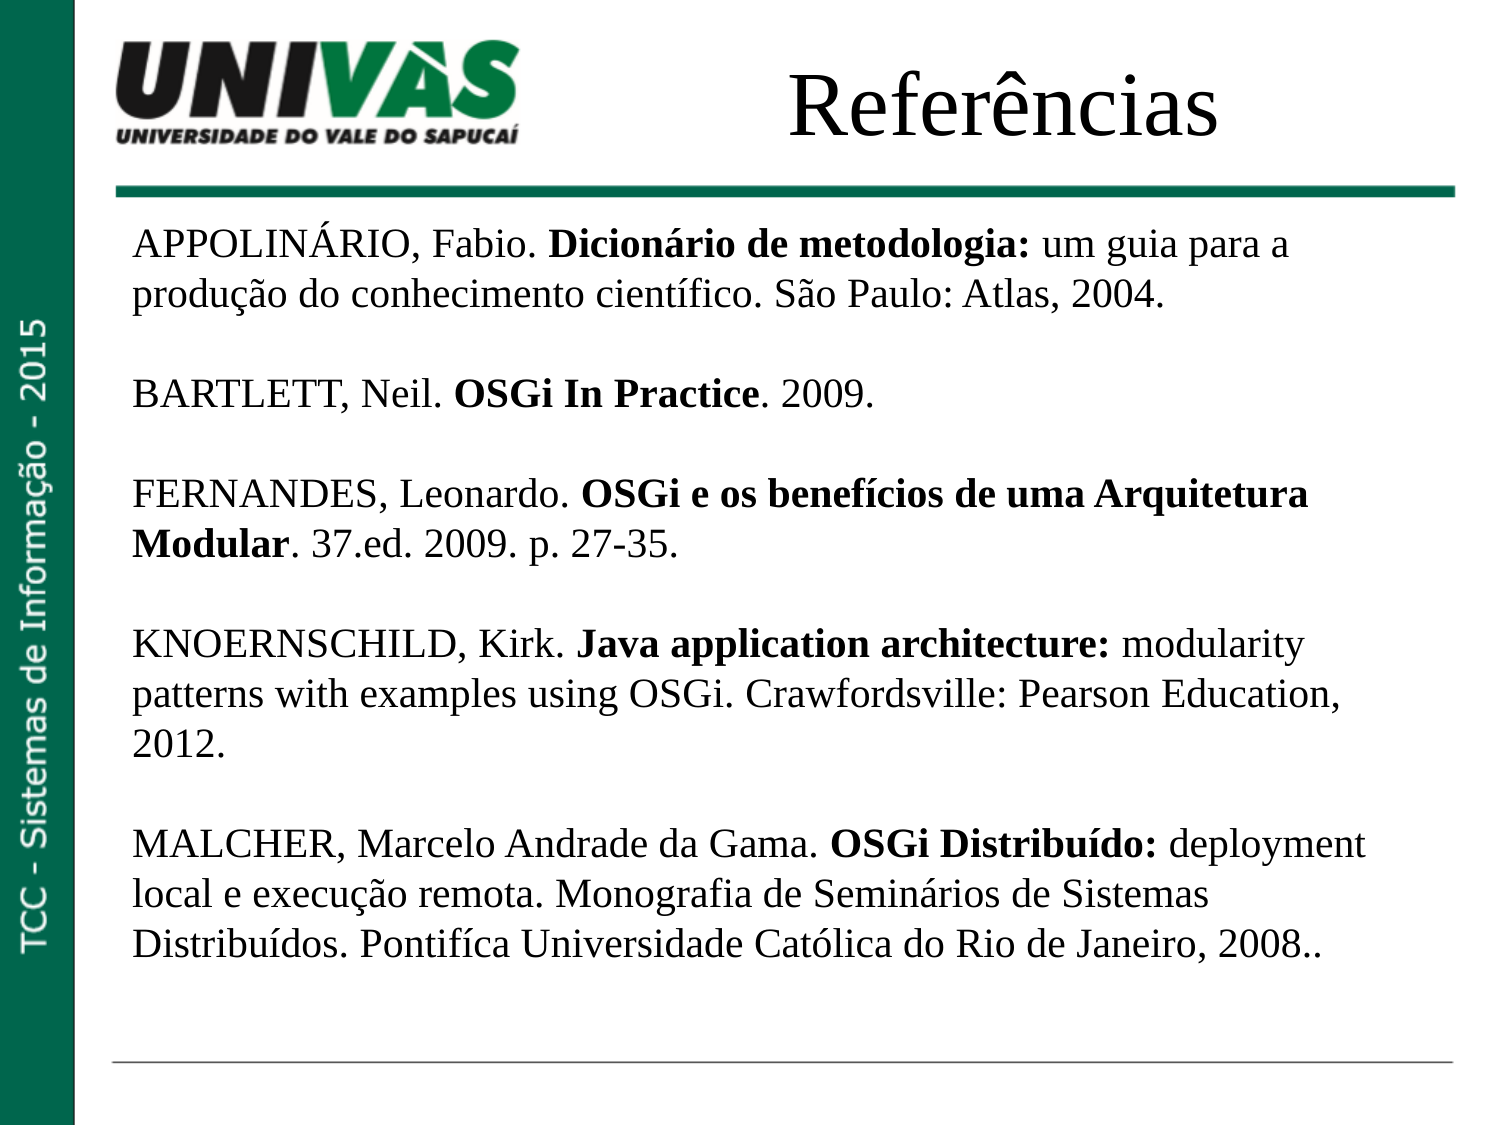

# Referências
APPOLINÁRIO, Fabio. Dicionário de metodologia: um guia para a produção do conhecimento científico. São Paulo: Atlas, 2004.
BARTLETT, Neil. OSGi In Practice. 2009.
FERNANDES, Leonardo. OSGi e os benefícios de uma Arquitetura Modular. 37.ed. 2009. p. 27-35.
KNOERNSCHILD, Kirk. Java application architecture: modularity patterns with examples using OSGi. Crawfordsville: Pearson Education, 2012.
MALCHER, Marcelo Andrade da Gama. OSGi Distribuído: deployment local e execução remota. Monografia de Seminários de Sistemas Distribuídos. Pontifíca Universidade Católica do Rio de Janeiro, 2008..